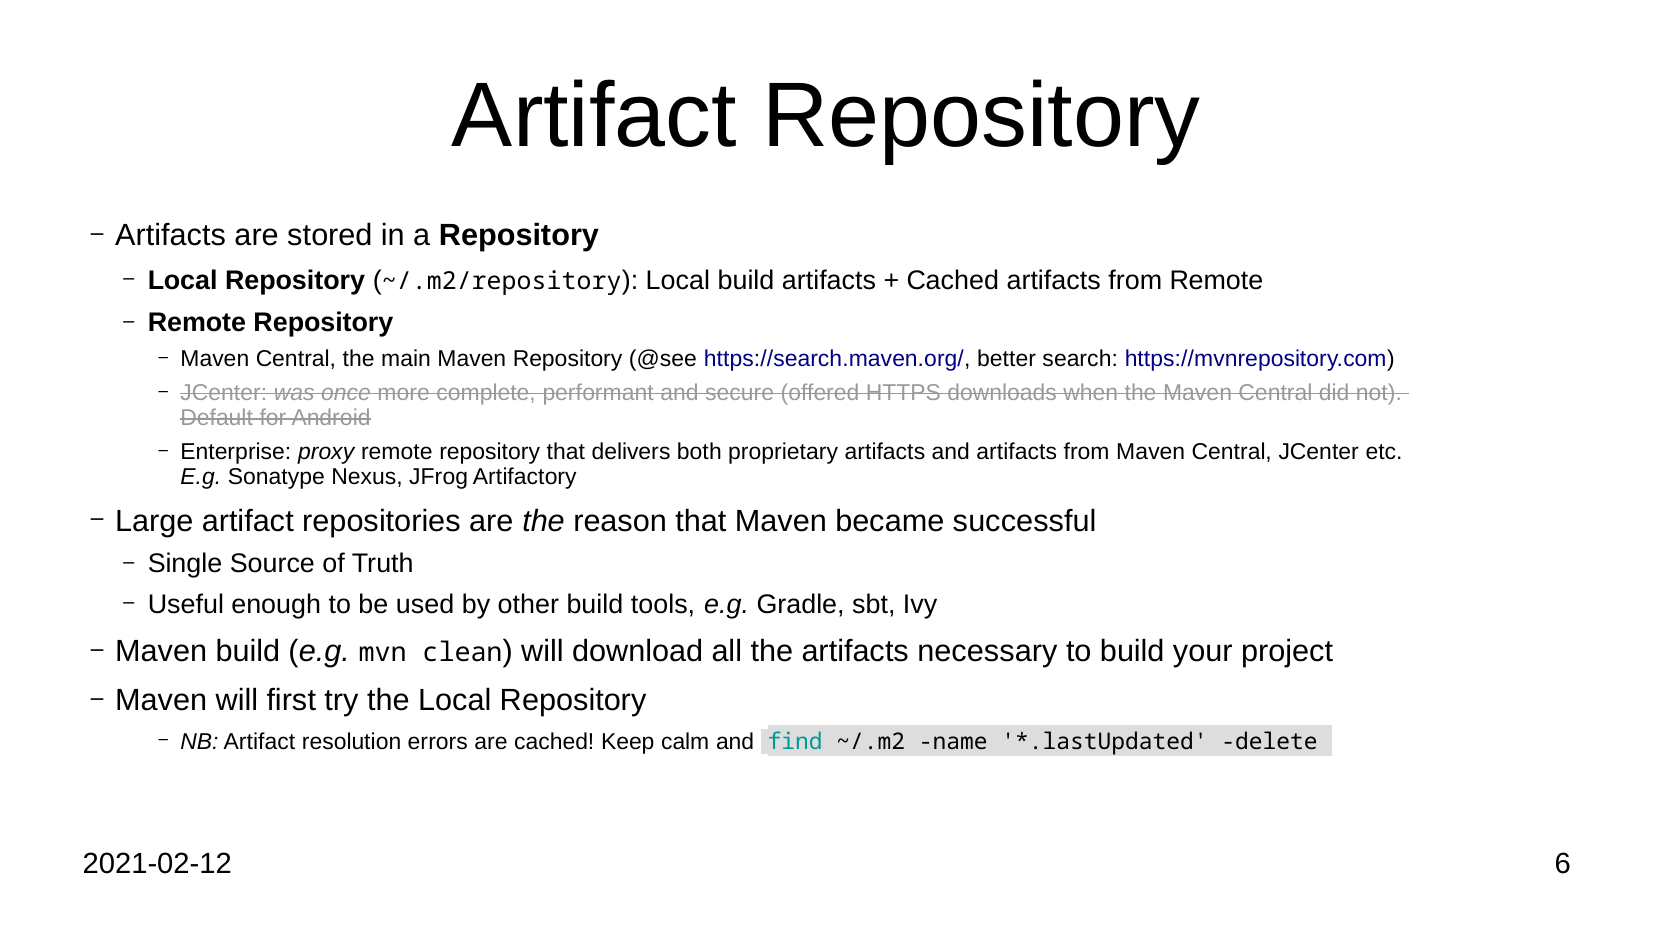

# Artifact Repository
Artifacts are stored in a Repository
Local Repository (~/.m2/repository): Local build artifacts + Cached artifacts from Remote
Remote Repository
Maven Central, the main Maven Repository (@see https://search.maven.org/, better search: https://mvnrepository.com)
JCenter: was once more complete, performant and secure (offered HTTPS downloads when the Maven Central did not).
Default for Android
Enterprise: proxy remote repository that delivers both proprietary artifacts and artifacts from Maven Central, JCenter etc.
E.g. Sonatype Nexus, JFrog Artifactory
Large artifact repositories are the reason that Maven became successful
Single Source of Truth
Useful enough to be used by other build tools, e.g. Gradle, sbt, Ivy
Maven build (e.g. mvn clean) will download all the artifacts necessary to build your project
Maven will first try the Local Repository
NB: Artifact resolution errors are cached! Keep calm and find ~/.m2 -name '*.lastUpdated' -delete
2021-02-12
6